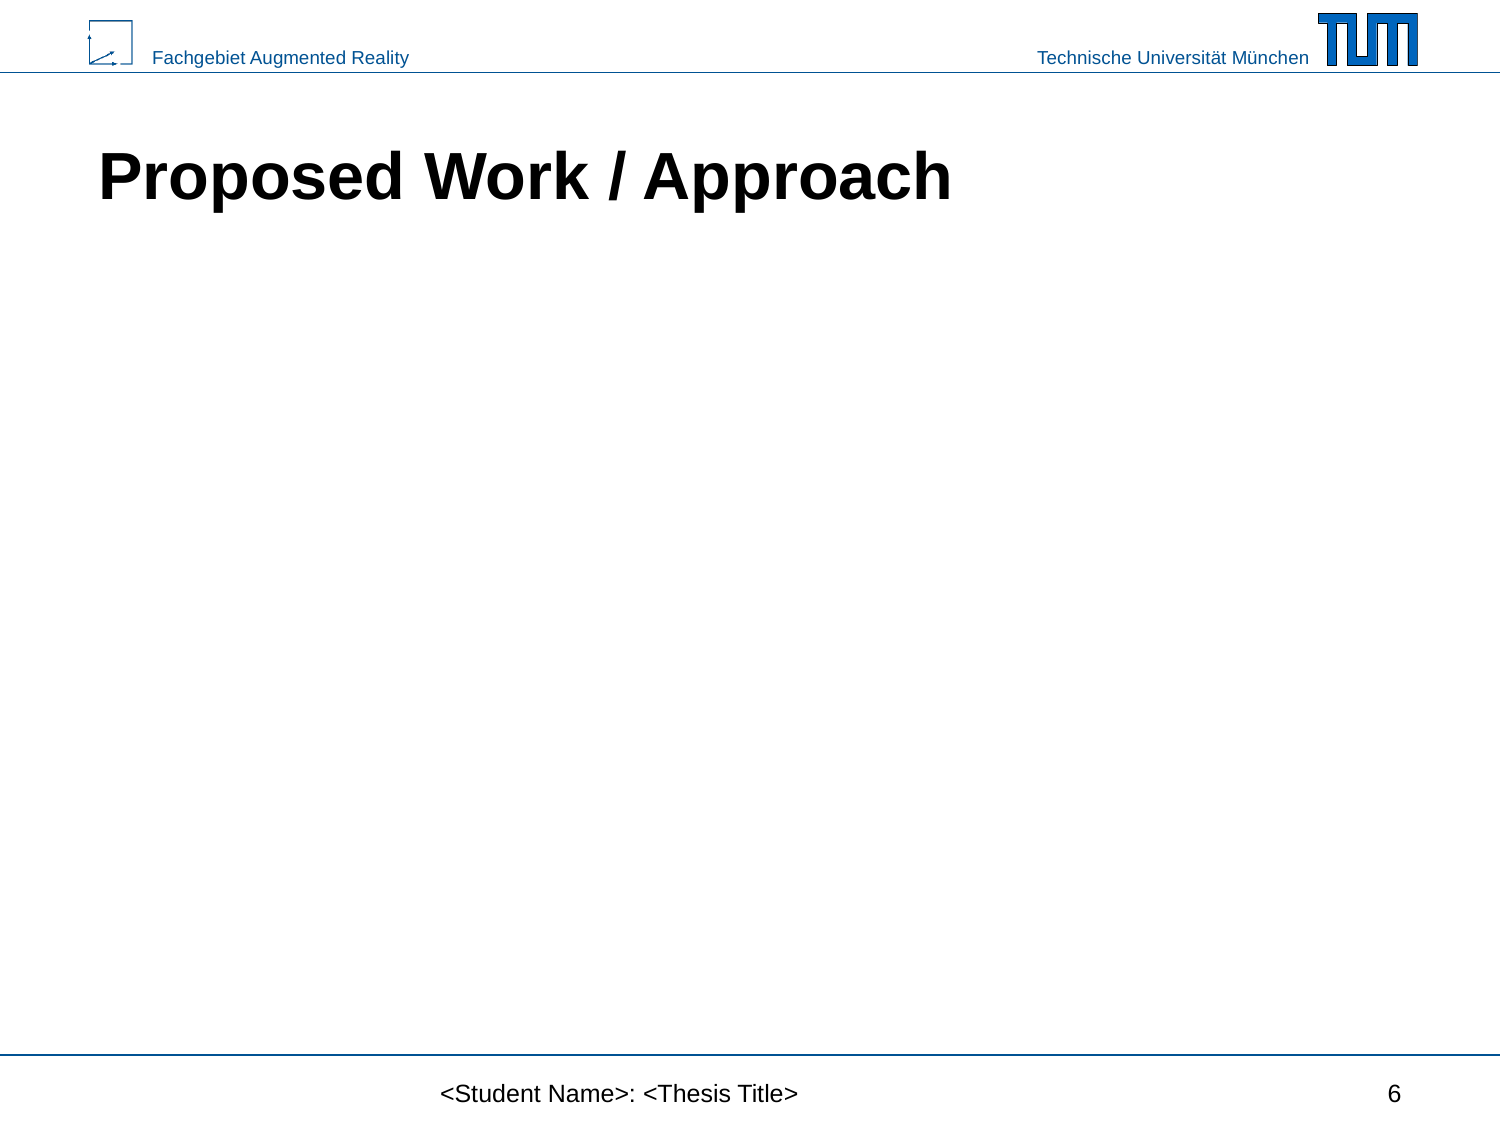

# Proposed Work / Approach
<Student Name>: <Thesis Title>